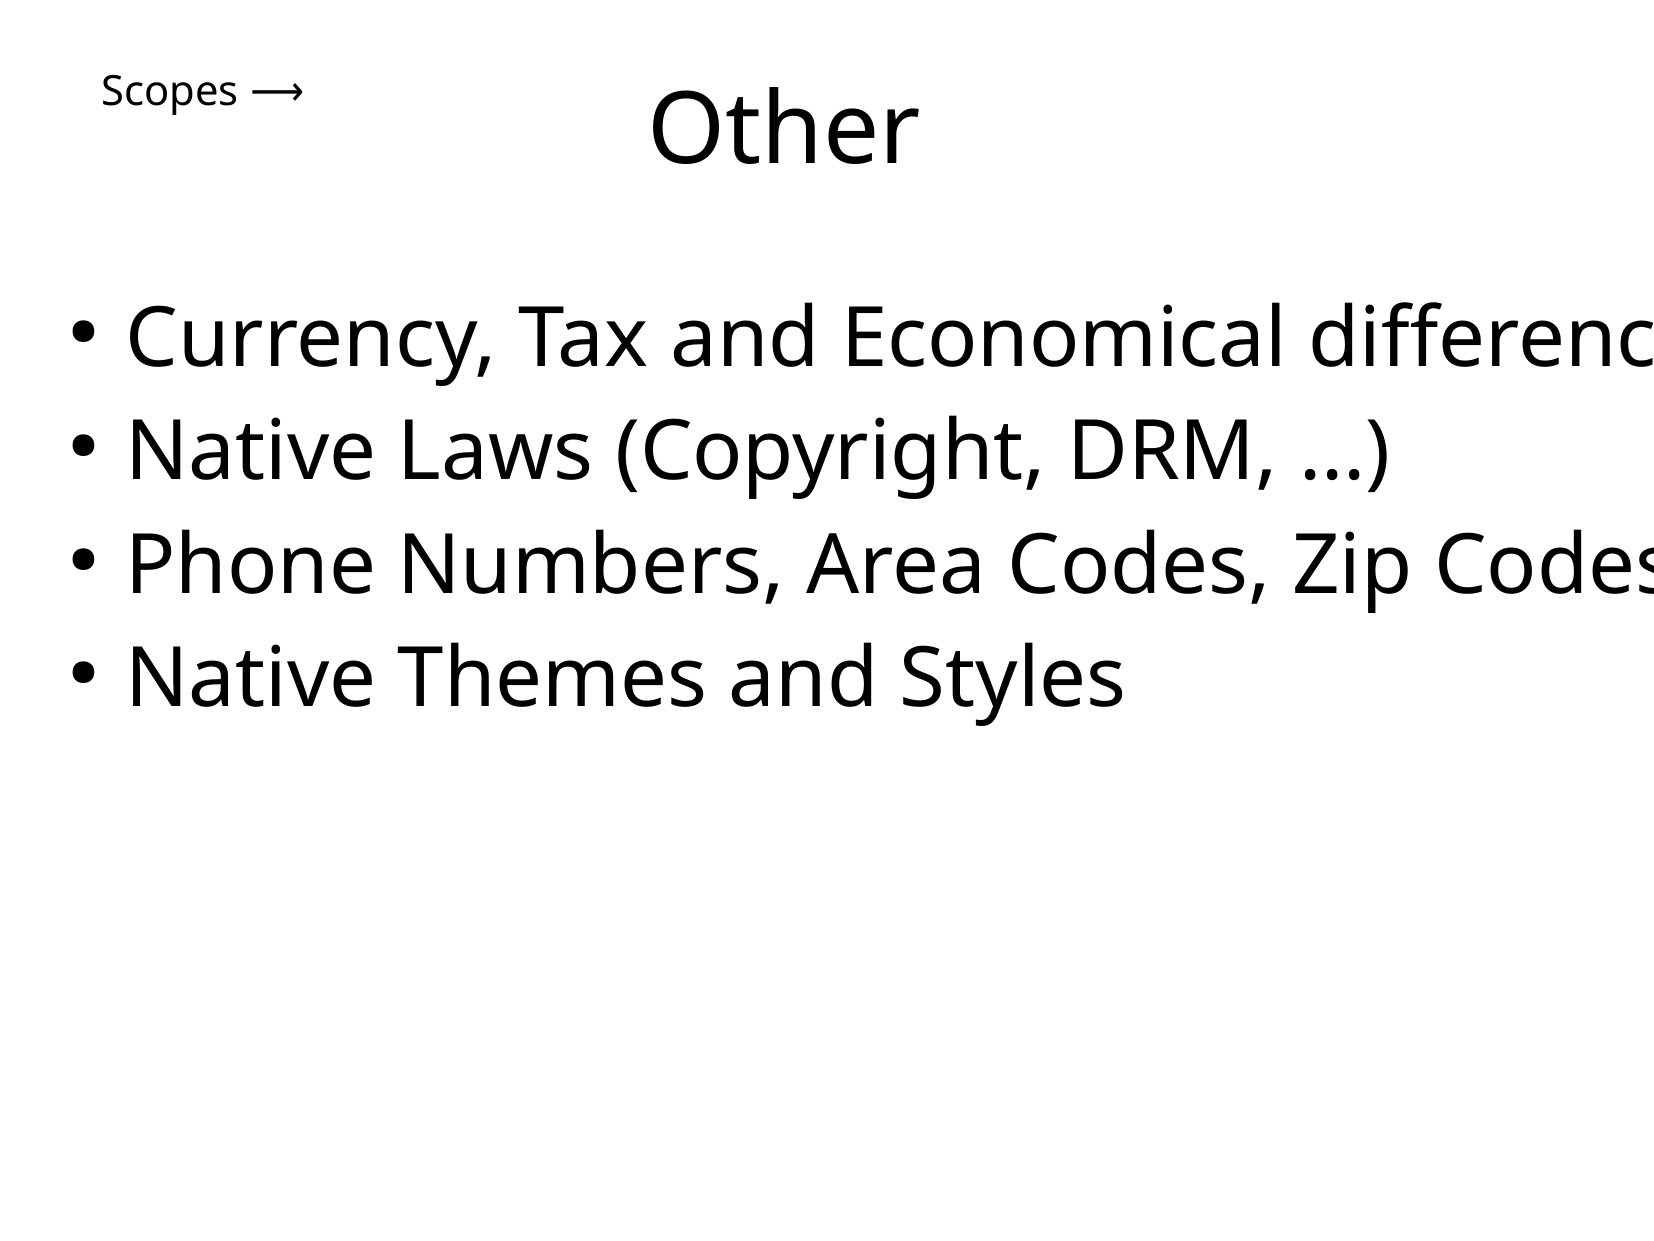

Other
Scopes ⟶
 Currency, Tax and Economical differences
 Native Laws (Copyright, DRM, ...)
 Phone Numbers, Area Codes, Zip Codes, ...
 Native Themes and Styles